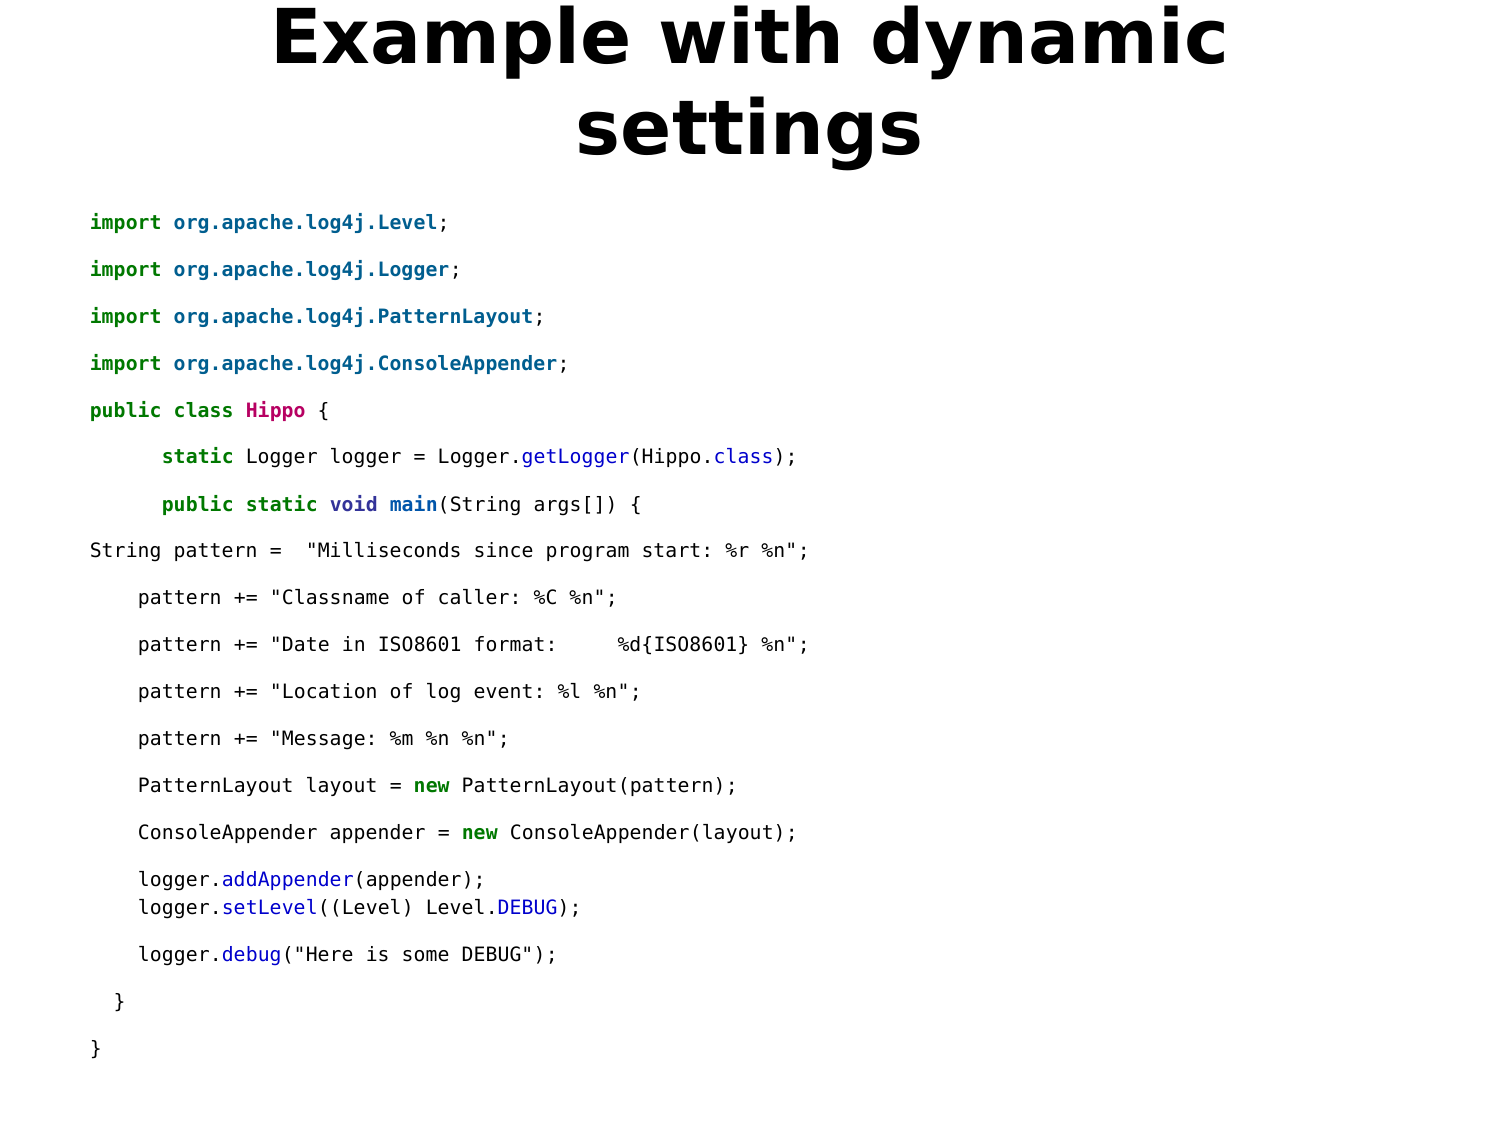

Example with dynamic settings
# import org.apache.log4j.Level;
import org.apache.log4j.Logger;
import org.apache.log4j.PatternLayout;
import org.apache.log4j.ConsoleAppender;
public class Hippo {
 static Logger logger = Logger.getLogger(Hippo.class);
 public static void main(String args[]) {
String pattern = "Milliseconds since program start: %r %n";
 pattern += "Classname of caller: %C %n";
 pattern += "Date in ISO8601 format: %d{ISO8601} %n";
 pattern += "Location of log event: %l %n";
 pattern += "Message: %m %n %n";
 PatternLayout layout = new PatternLayout(pattern);
 ConsoleAppender appender = new ConsoleAppender(layout);
 logger.addAppender(appender);
 logger.setLevel((Level) Level.DEBUG);
 logger.debug("Here is some DEBUG");
 }
}